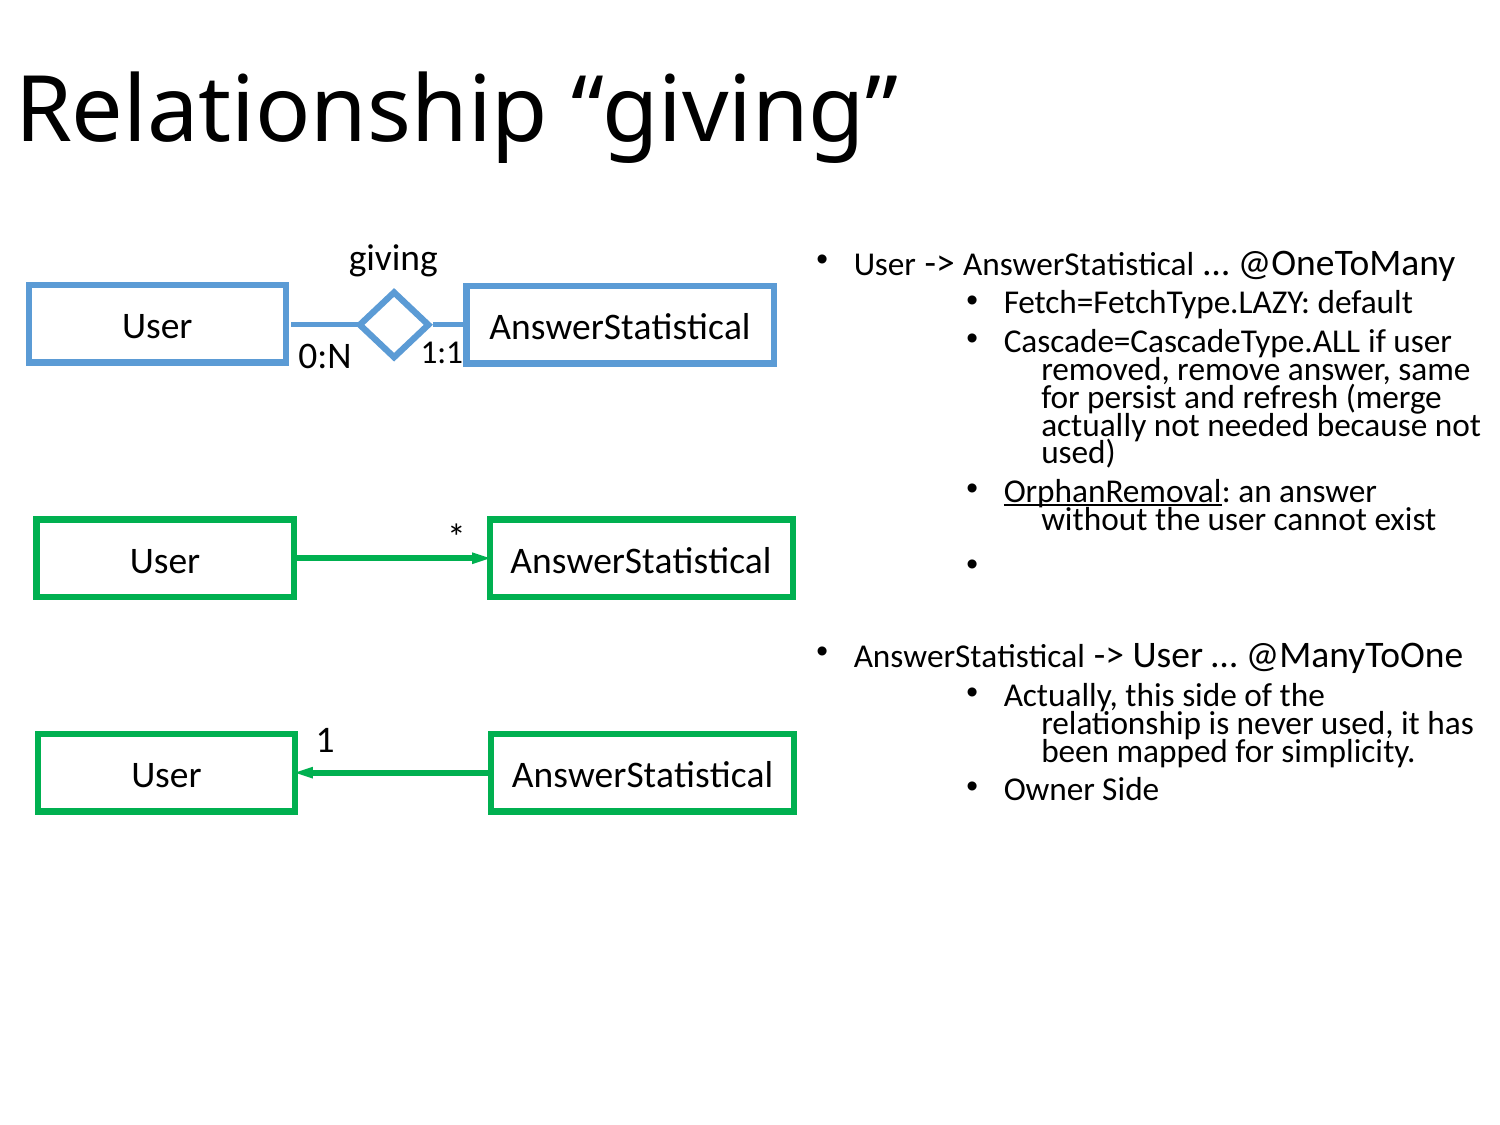

# Relationship “giving”
giving
User -> AnswerStatistical … @OneToMany
Fetch=FetchType.LAZY: default
Cascade=CascadeType.ALL if user removed, remove answer, same for persist and refresh (merge actually not needed because not used)
OrphanRemoval: an answer without the user cannot exist
AnswerStatistical -> User … @ManyToOne
Actually, this side of the relationship is never used, it has been mapped for simplicity.
Owner Side
User
AnswerStatistical
1:1
0:N
*
User
AnswerStatistical
1
User
AnswerStatistical